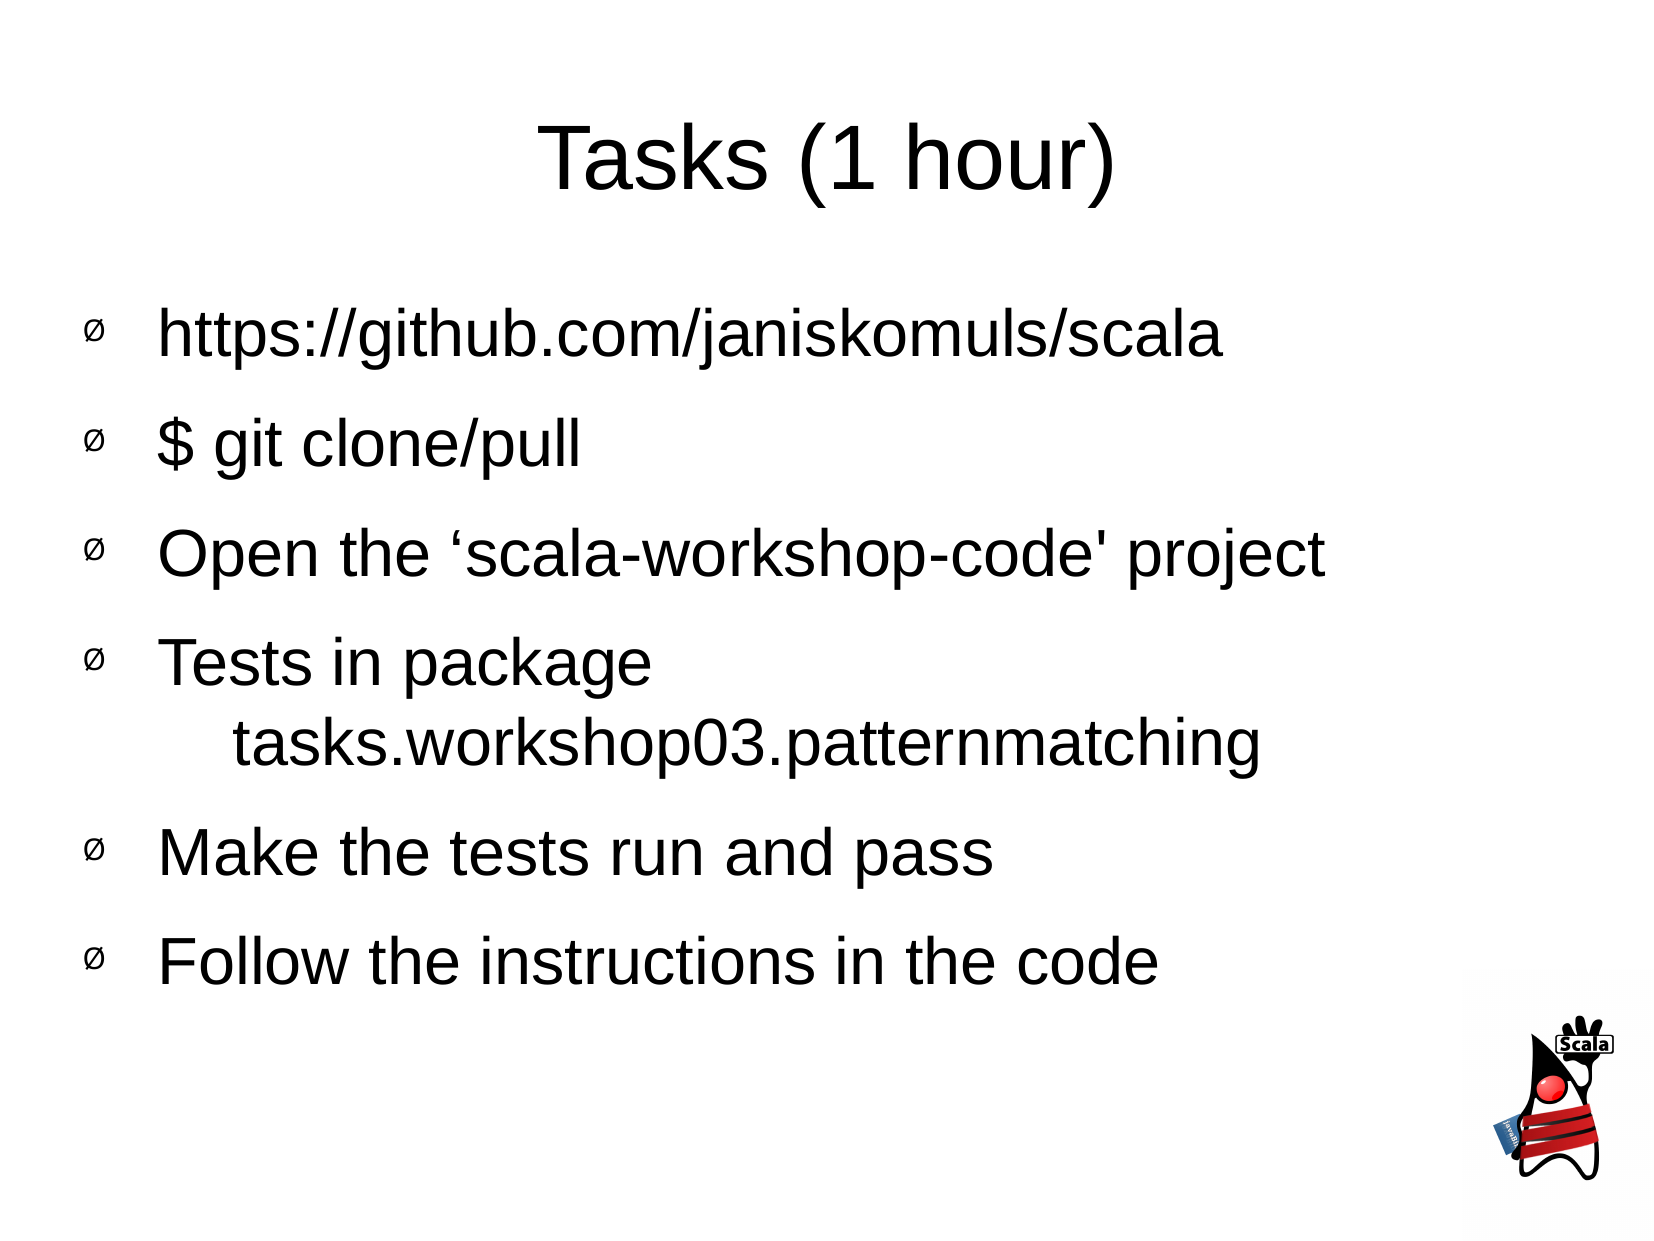

# Tasks (1 hour)
https://github.com/janiskomuls/scala
$ git clone/pull
Open the ‘scala-workshop-code' project
Tests in package tasks.workshop03.patternmatching
Make the tests run and pass
Follow the instructions in the code